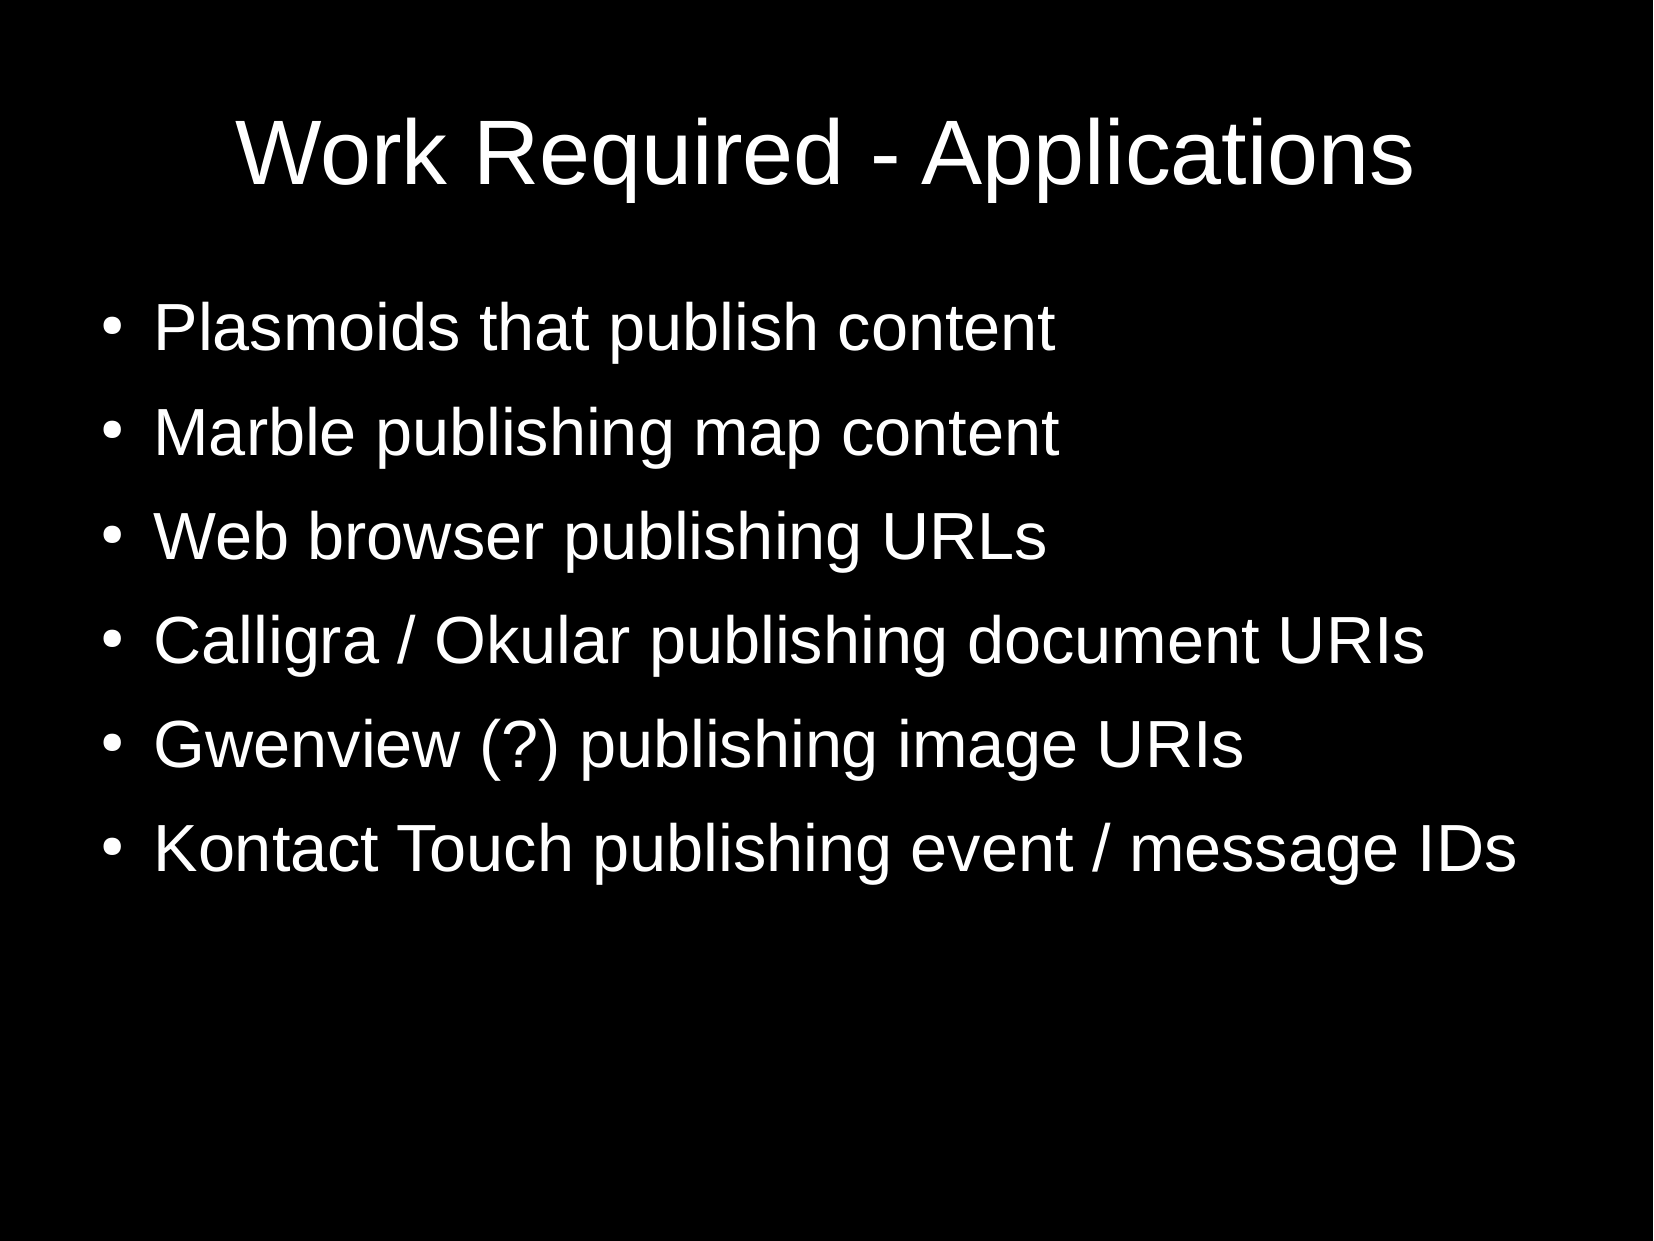

# Work Required - Applications
Plasmoids that publish content
Marble publishing map content
Web browser publishing URLs
Calligra / Okular publishing document URIs
Gwenview (?) publishing image URIs
Kontact Touch publishing event / message IDs